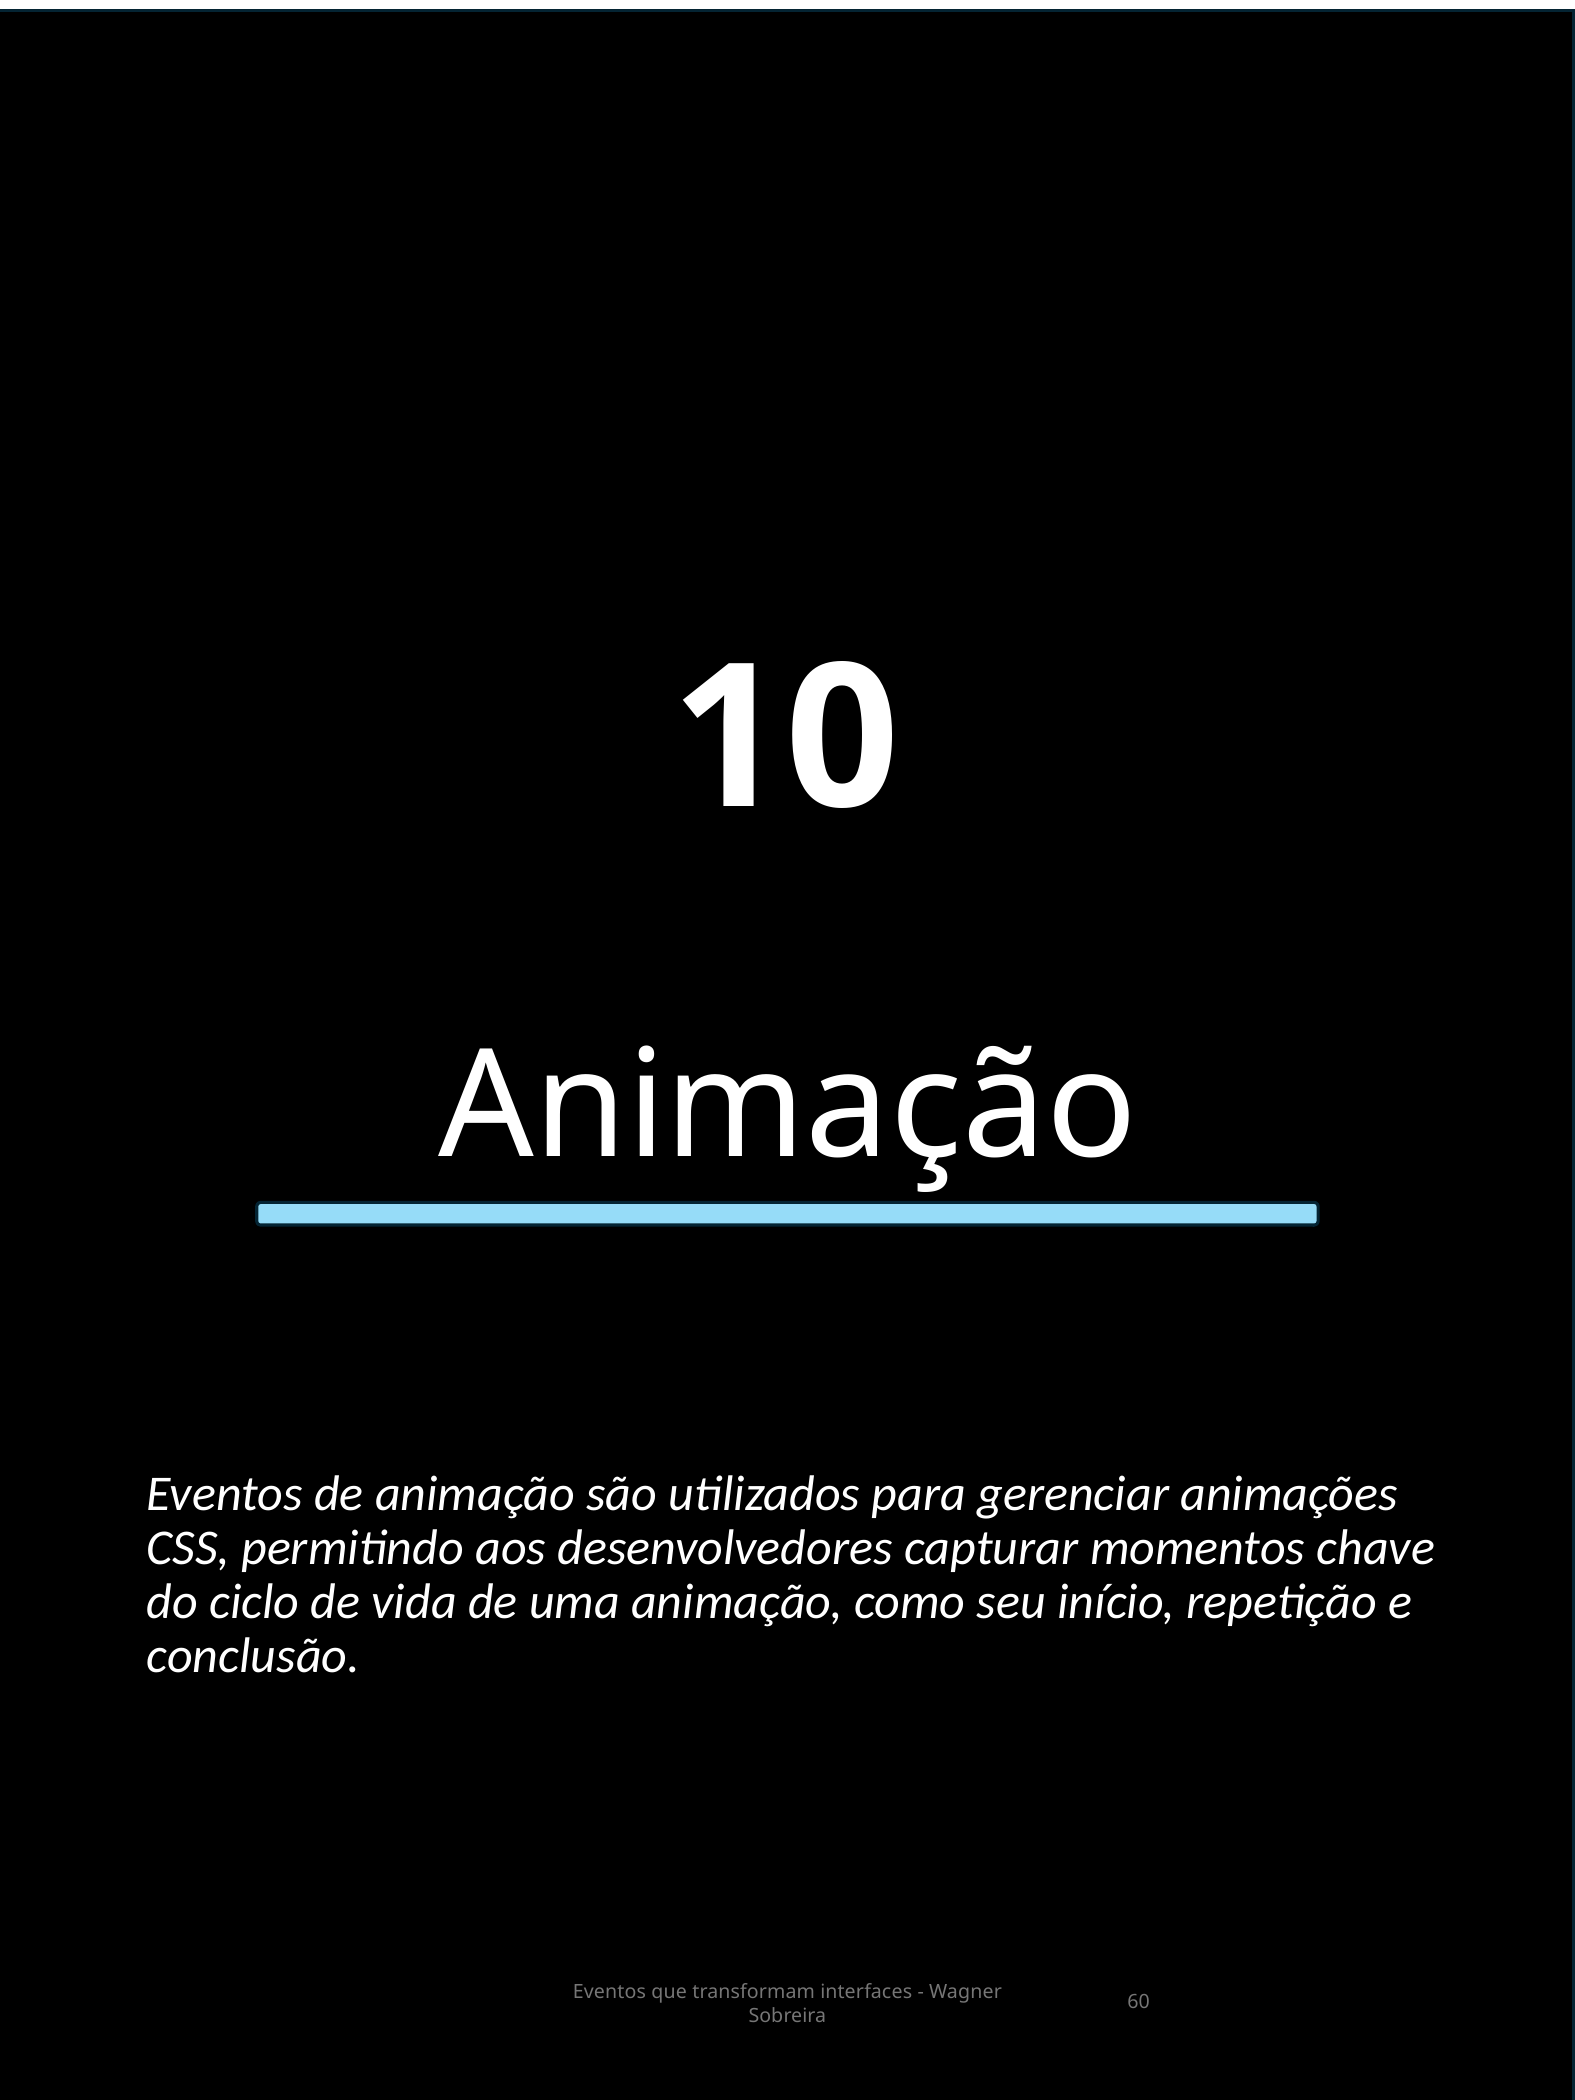

10
Animação
Eventos de animação são utilizados para gerenciar animações CSS, permitindo aos desenvolvedores capturar momentos chave do ciclo de vida de uma animação, como seu início, repetição e conclusão.
Eventos que transformam interfaces - Wagner Sobreira